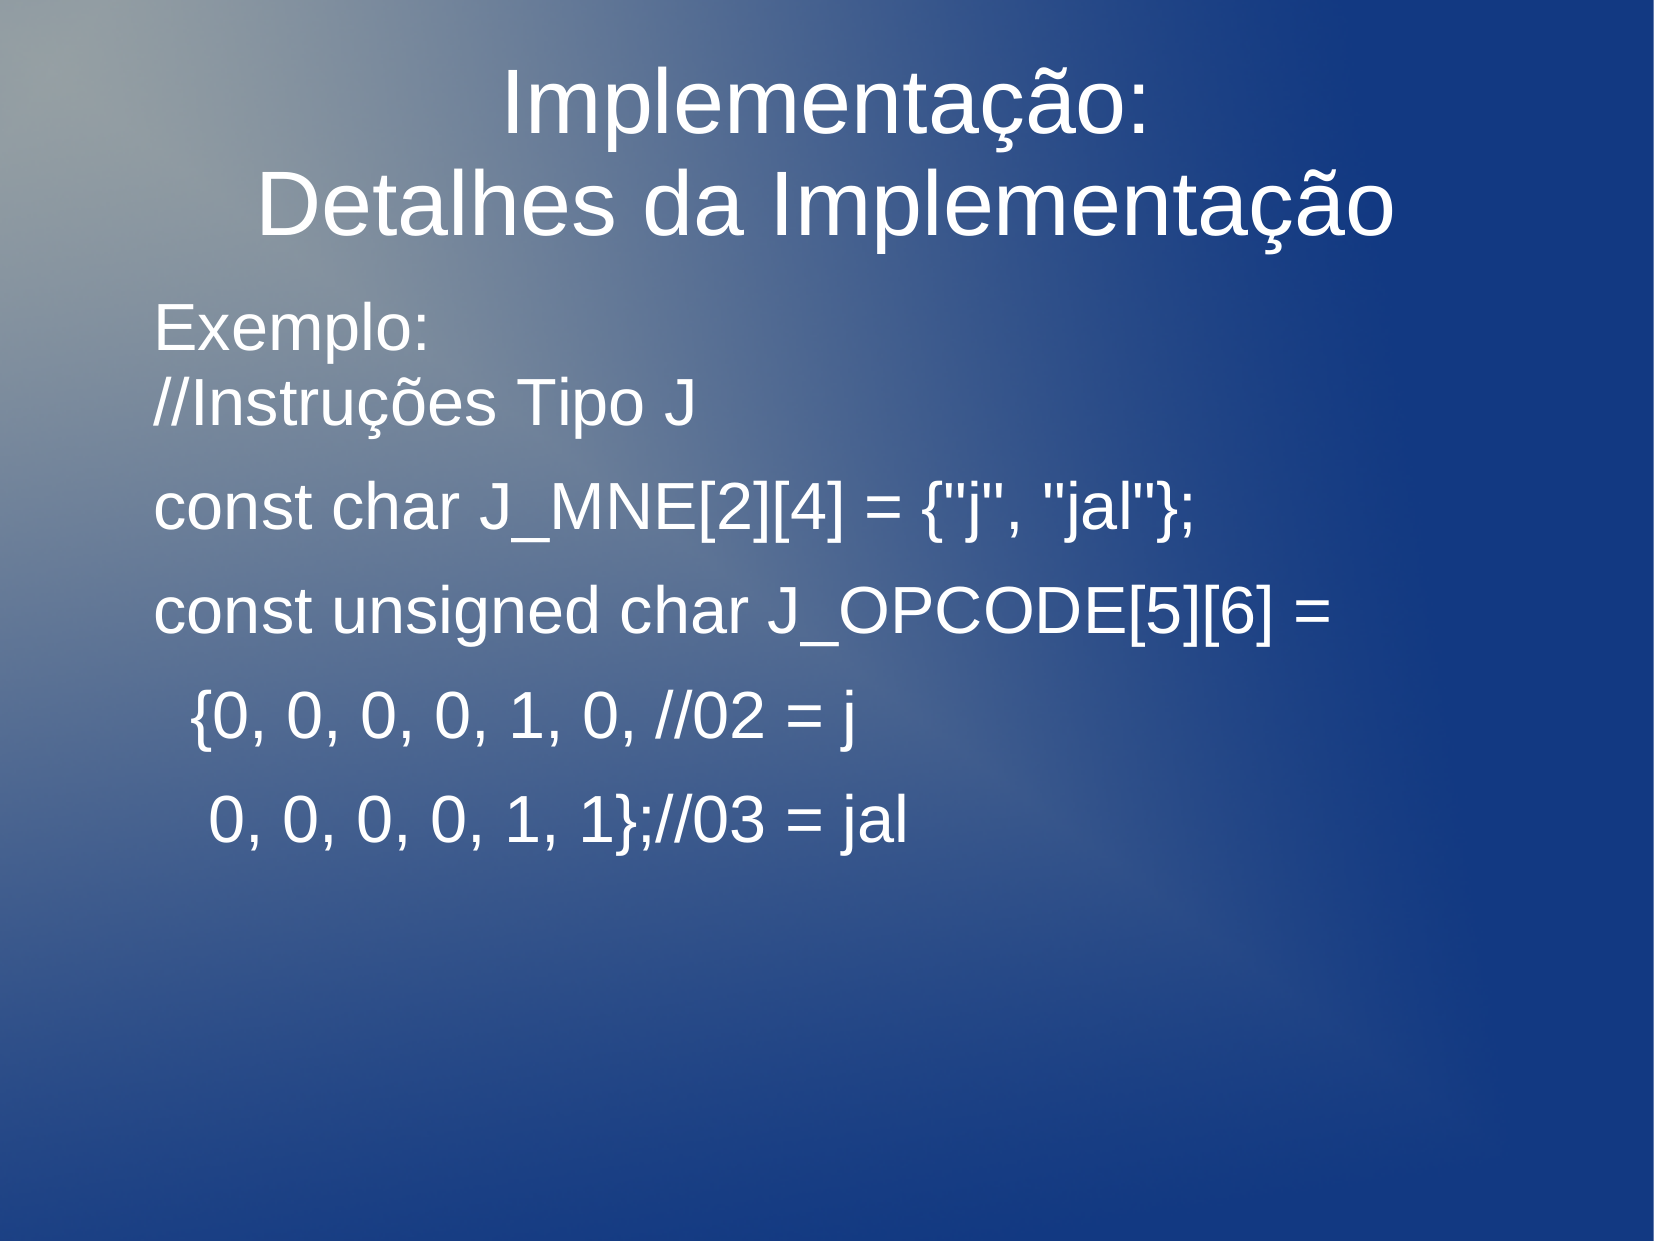

# Implementação: Detalhes da Implementação
Exemplo:
//Instruções Tipo J
const char J_MNE[2][4] = {"j", "jal"};
const unsigned char J_OPCODE[5][6] =
 {0, 0, 0, 0, 1, 0, //02 = j
 0, 0, 0, 0, 1, 1};//03 = jal